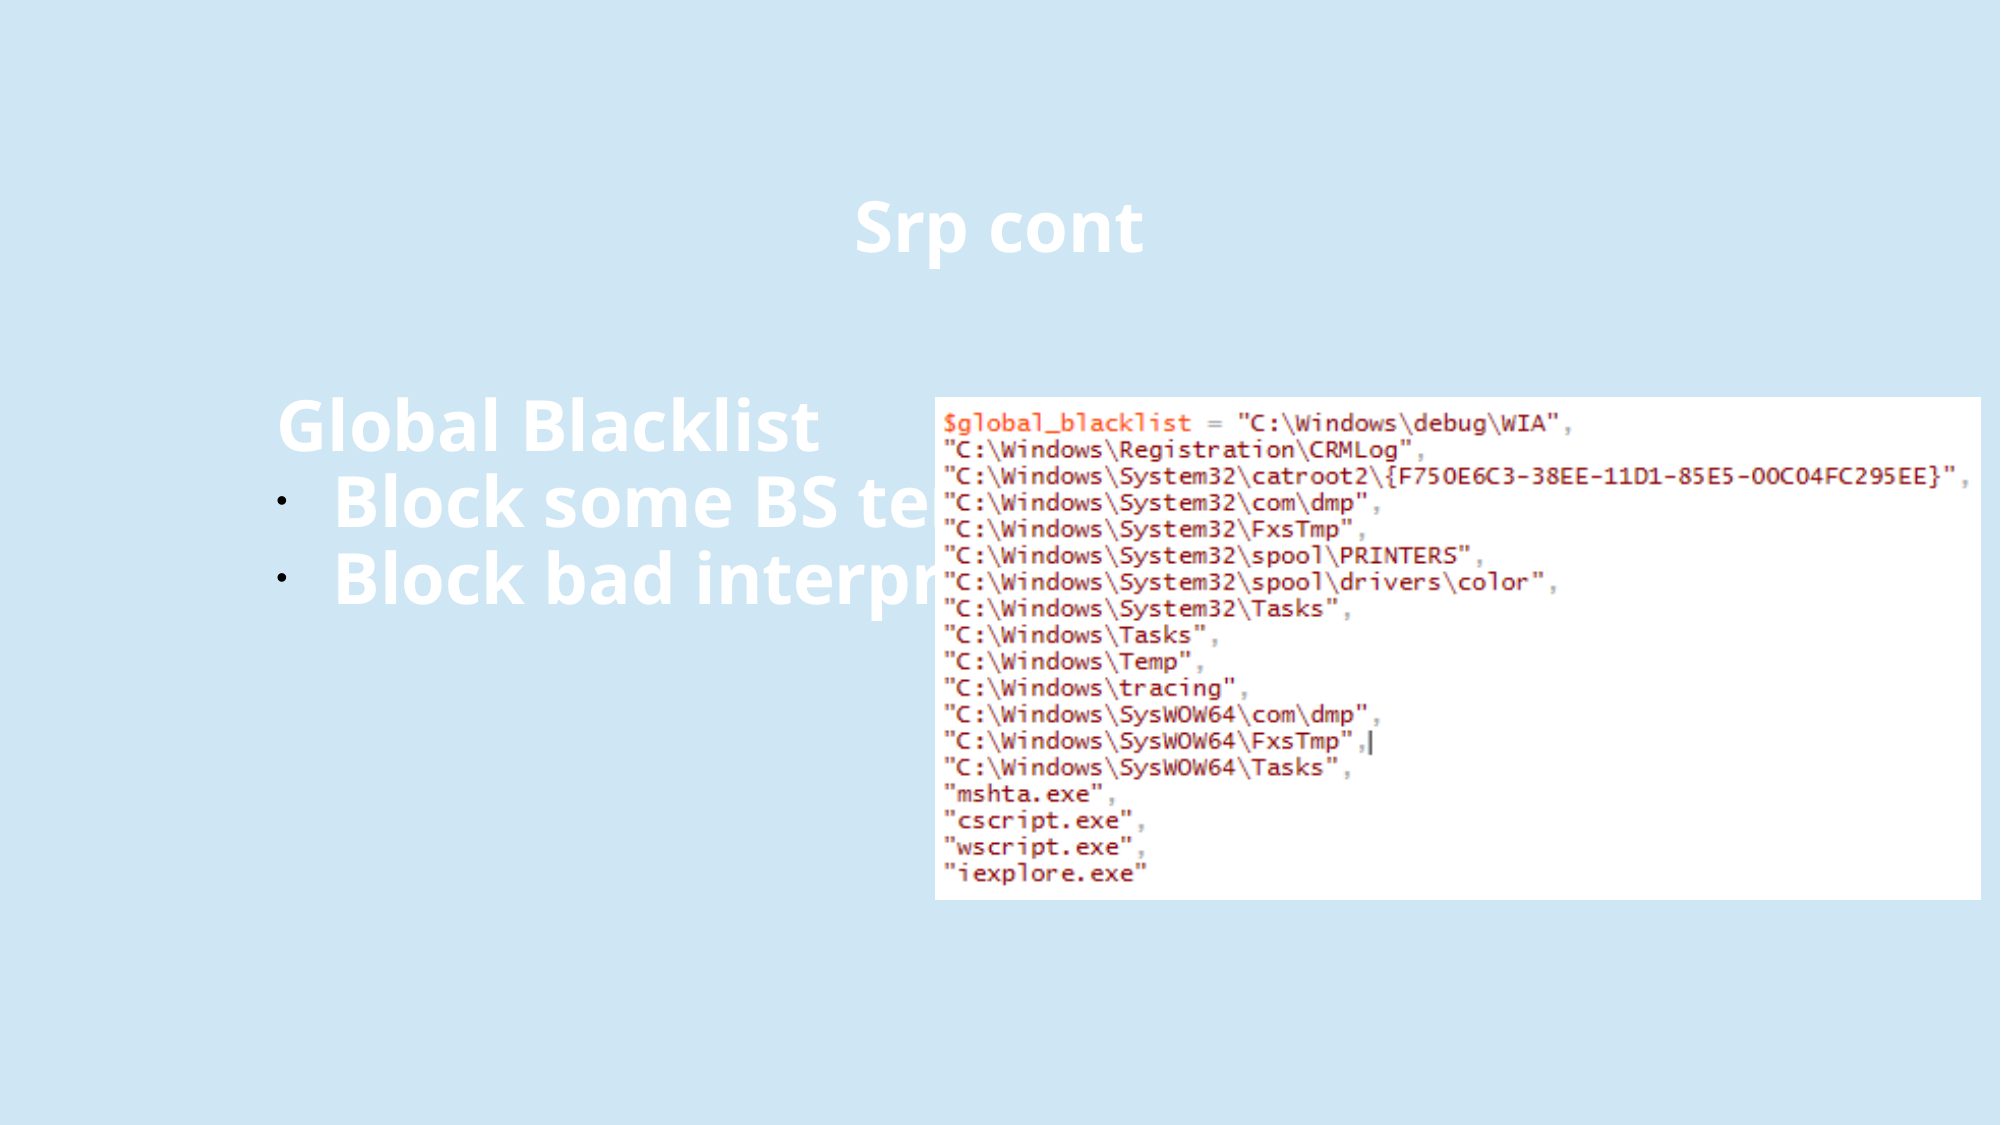

# Srp cont
Global Blacklist
Block some BS temp dirs.
Block bad interpreters